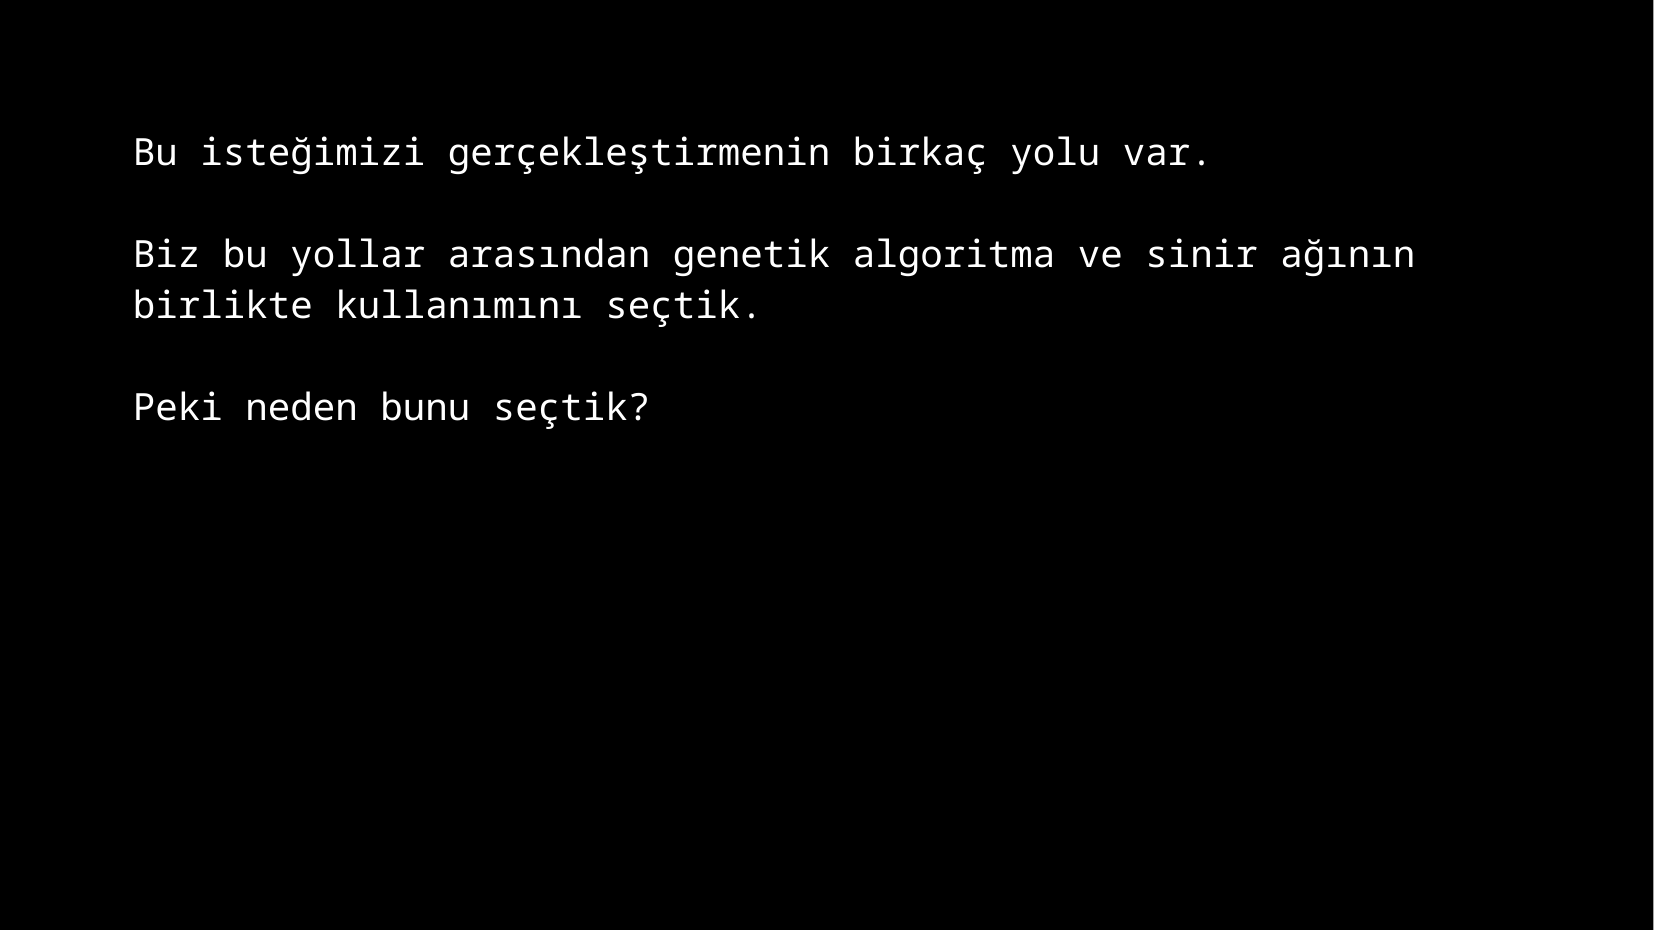

Bu isteğimizi gerçekleştirmenin birkaç yolu var.
Biz bu yollar arasından genetik algoritma ve sinir ağının birlikte kullanımını seçtik.
Peki neden bunu seçtik?